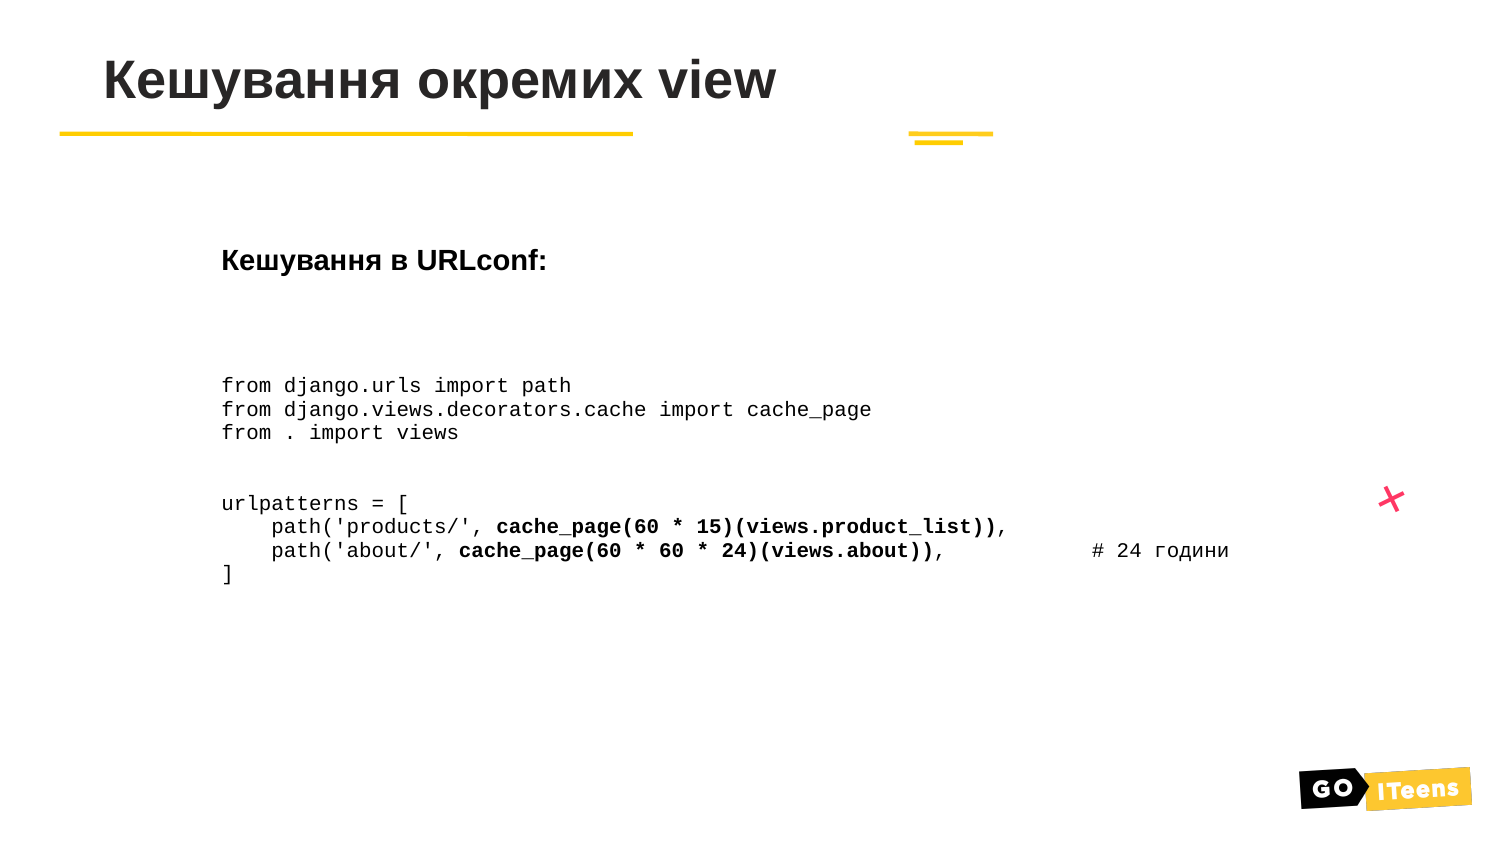

Кешування окремих view
+
Кешування в URLconf:
from django.urls import path
from django.views.decorators.cache import cache_page
from . import views
urlpatterns = [
 path('products/', cache_page(60 * 15)(views.product_list)),
 path('about/', cache_page(60 * 60 * 24)(views.about)), 	# 24 години
]